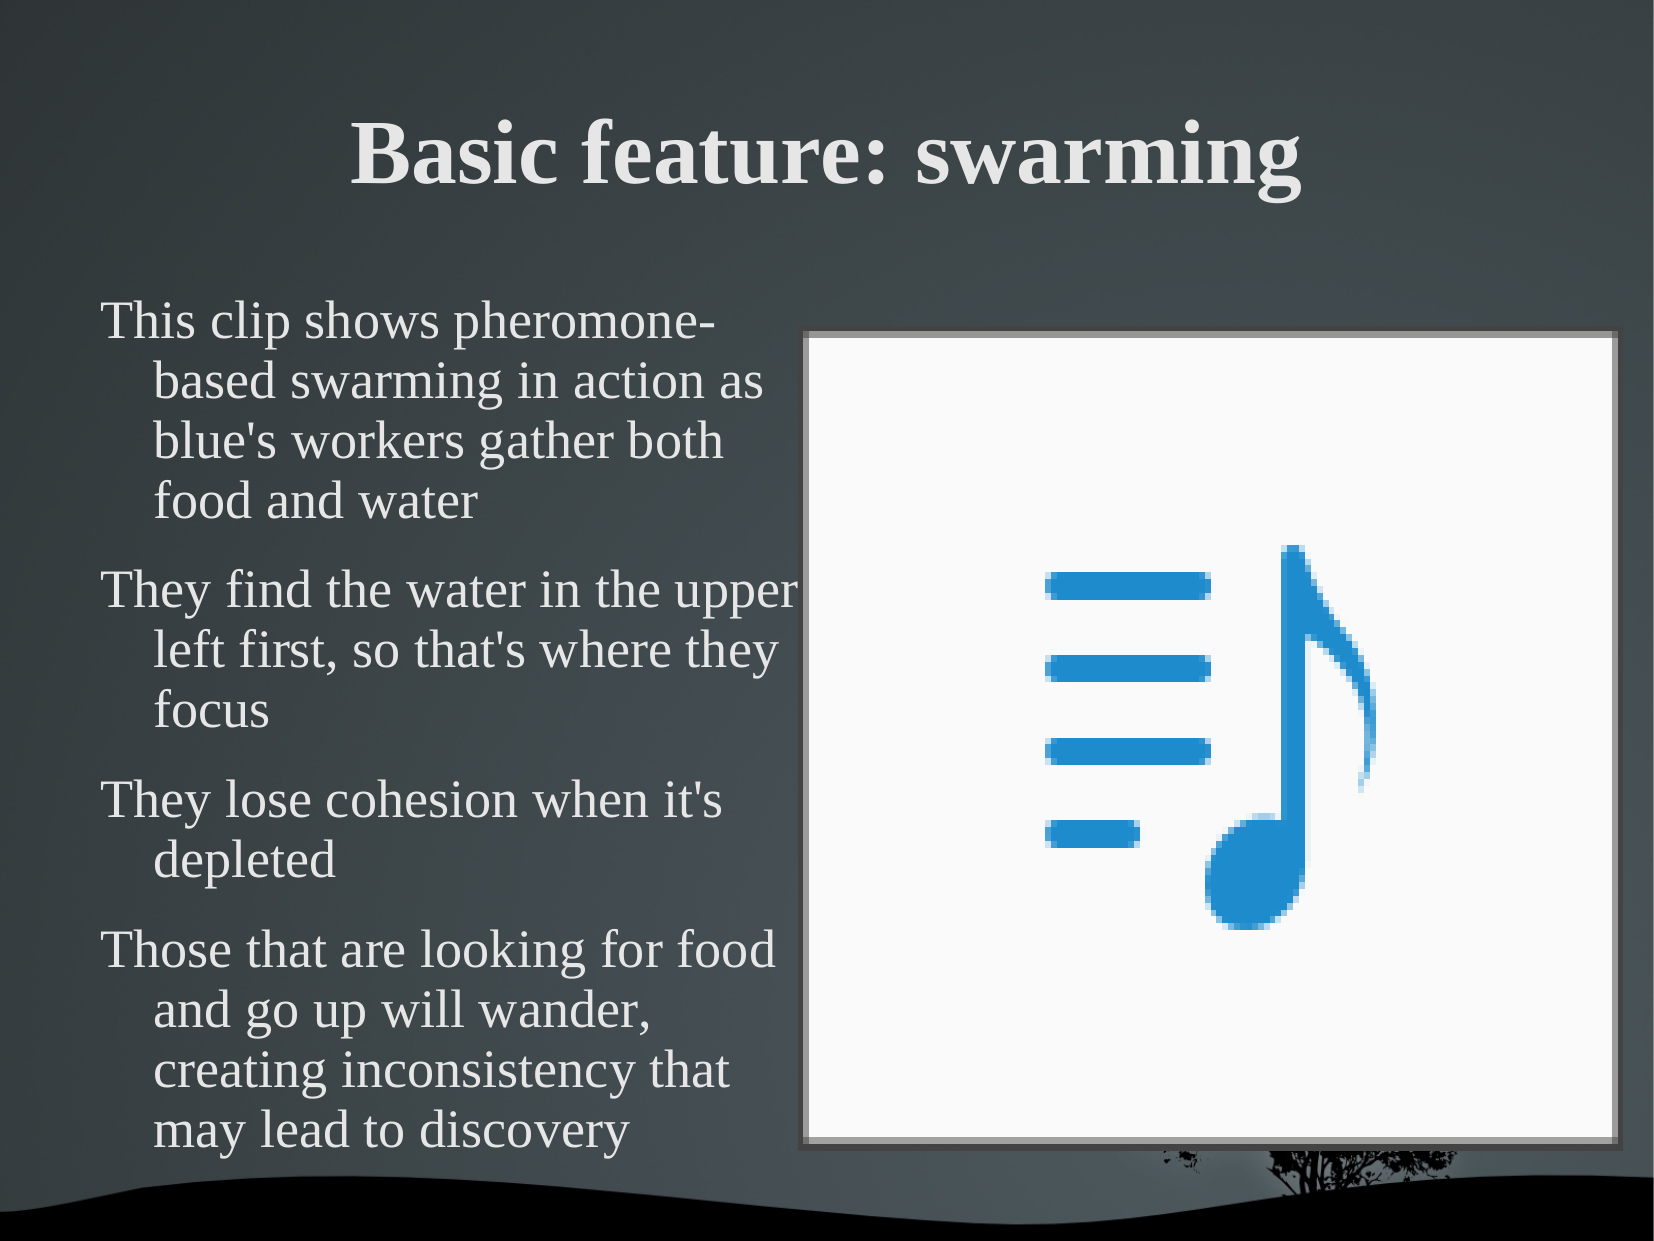

# Basic feature: swarming
This clip shows pheromone-based swarming in action as blue's workers gather both food and water
They find the water in the upper left first, so that's where they focus
They lose cohesion when it's depleted
Those that are looking for food and go up will wander, creating inconsistency that may lead to discovery